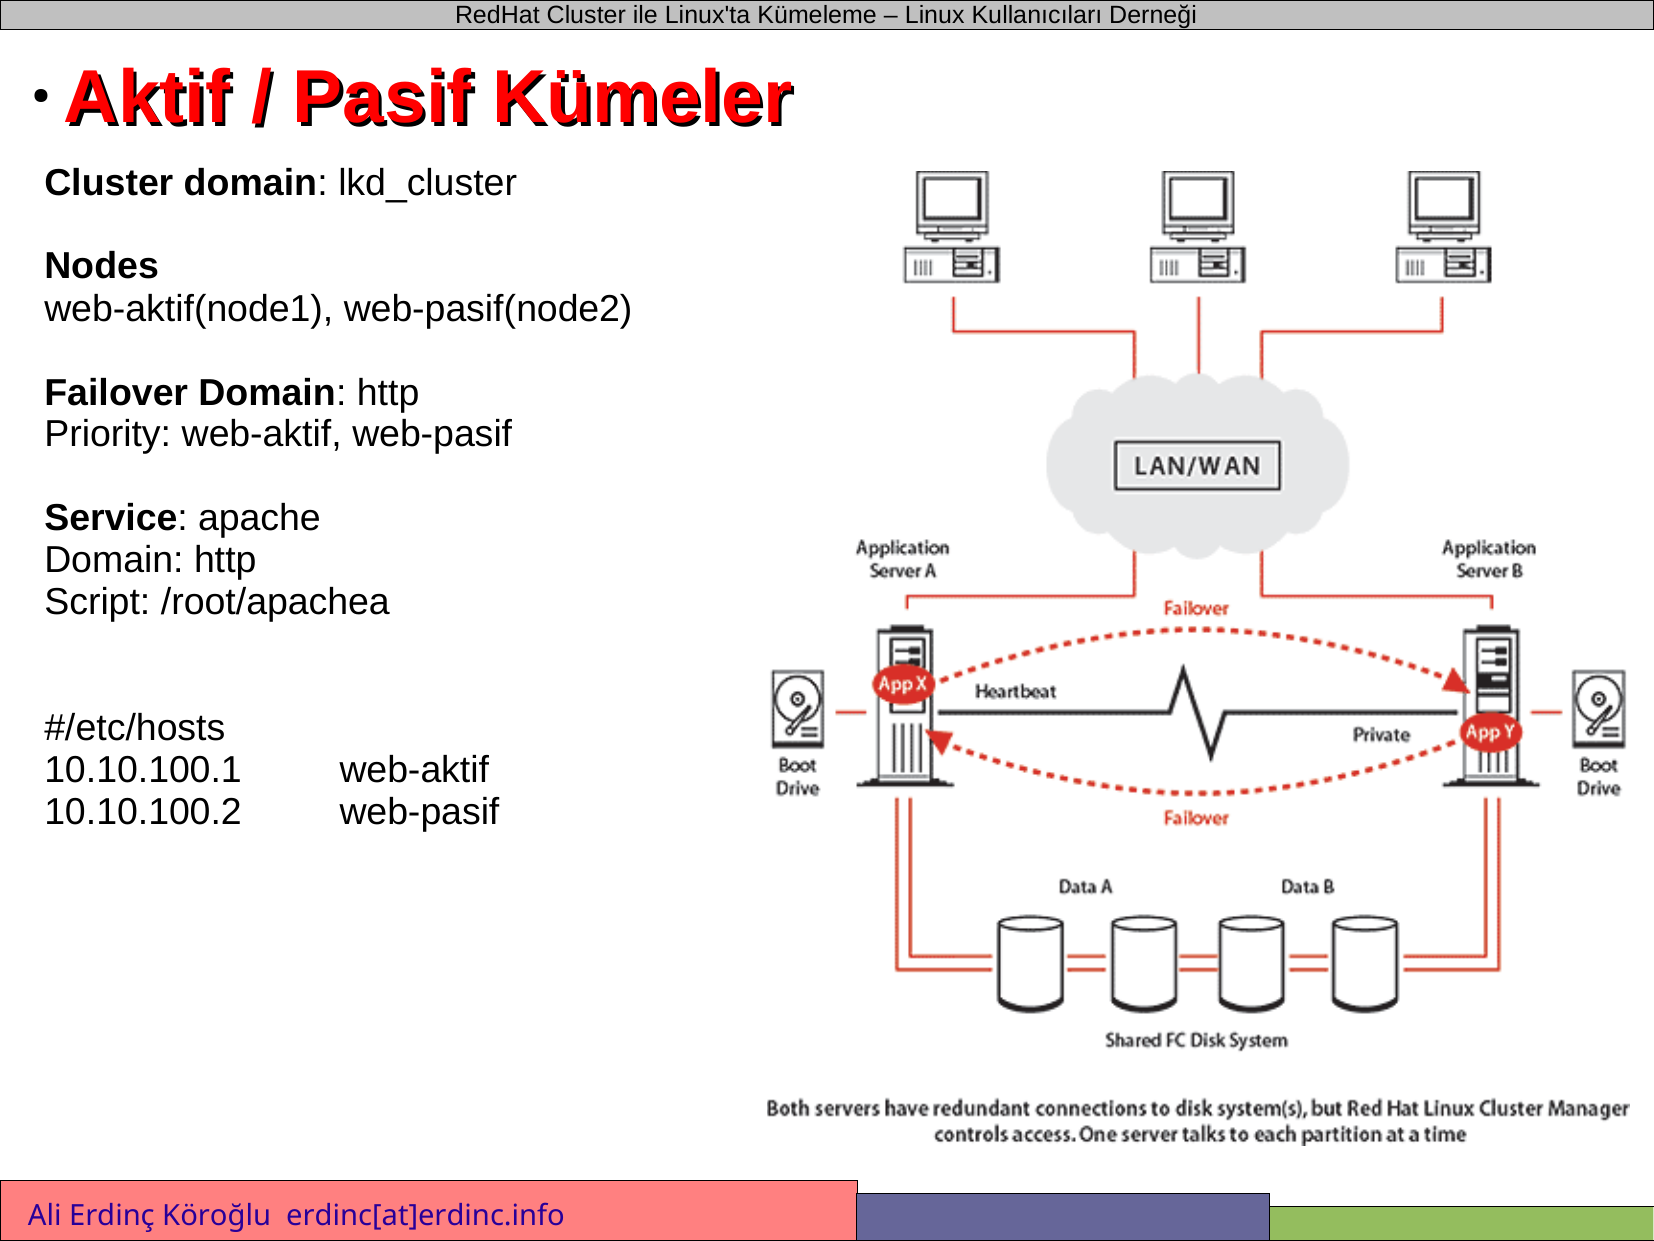

RedHat Cluster ile Linux'ta Kümeleme – Linux Kullanıcıları Derneği
 Aktif / Pasif Kümeler
Cluster domain: lkd_cluster
Nodes
web-aktif(node1), web-pasif(node2)
Failover Domain: http
Priority: web-aktif, web-pasif
Service: apache
Domain: http
Script: /root/apachea
#/etc/hosts
10.10.100.1		web-aktif
10.10.100.2		web-pasif
Ali Erdinç Köroğlu erdinc[at]erdinc.info http://www.erdinc.info